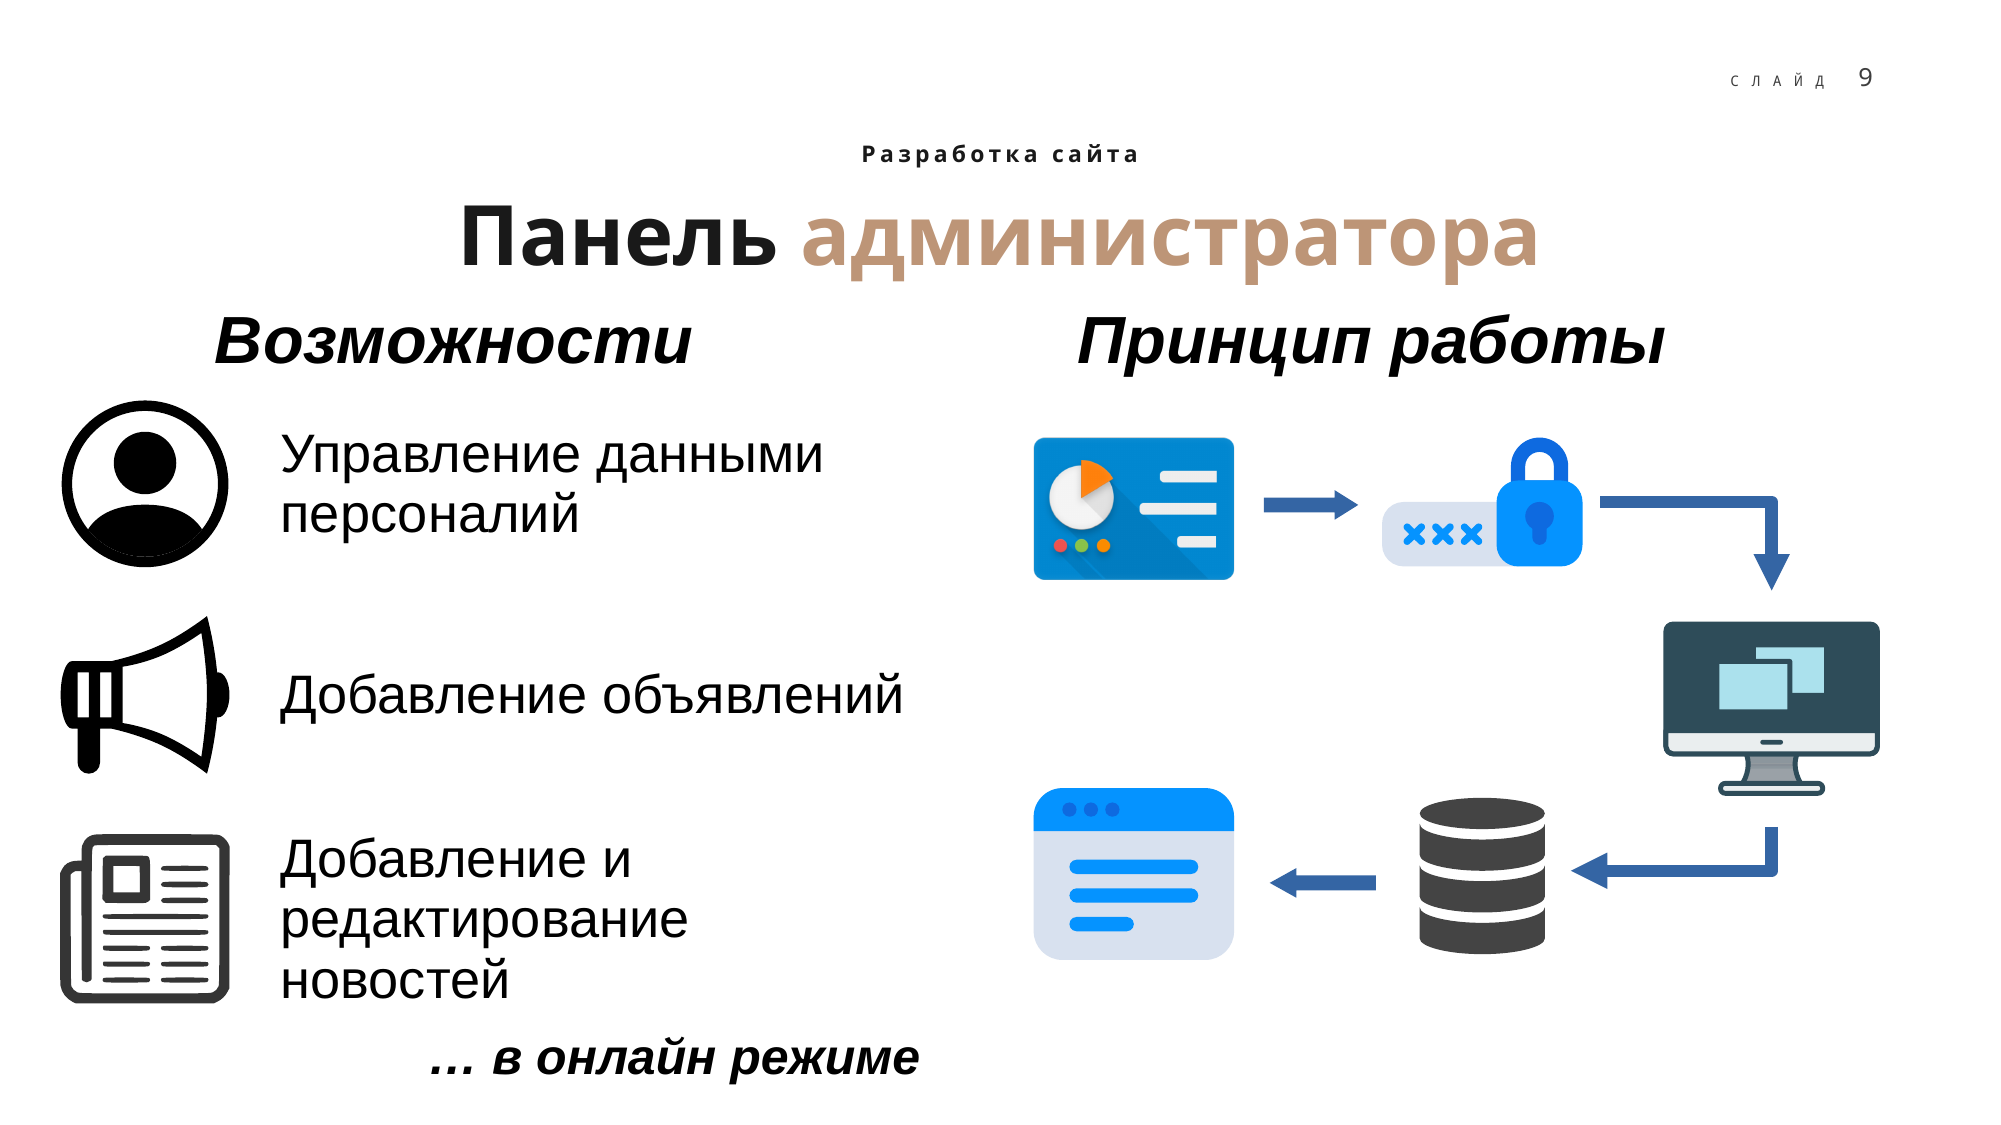

Разработка сайта
Панель администратора
Возможности
Принцип работы
Управление данными
персоналий
Добавление объявлений
Добавление и редактирование новостей
… в онлайн режиме